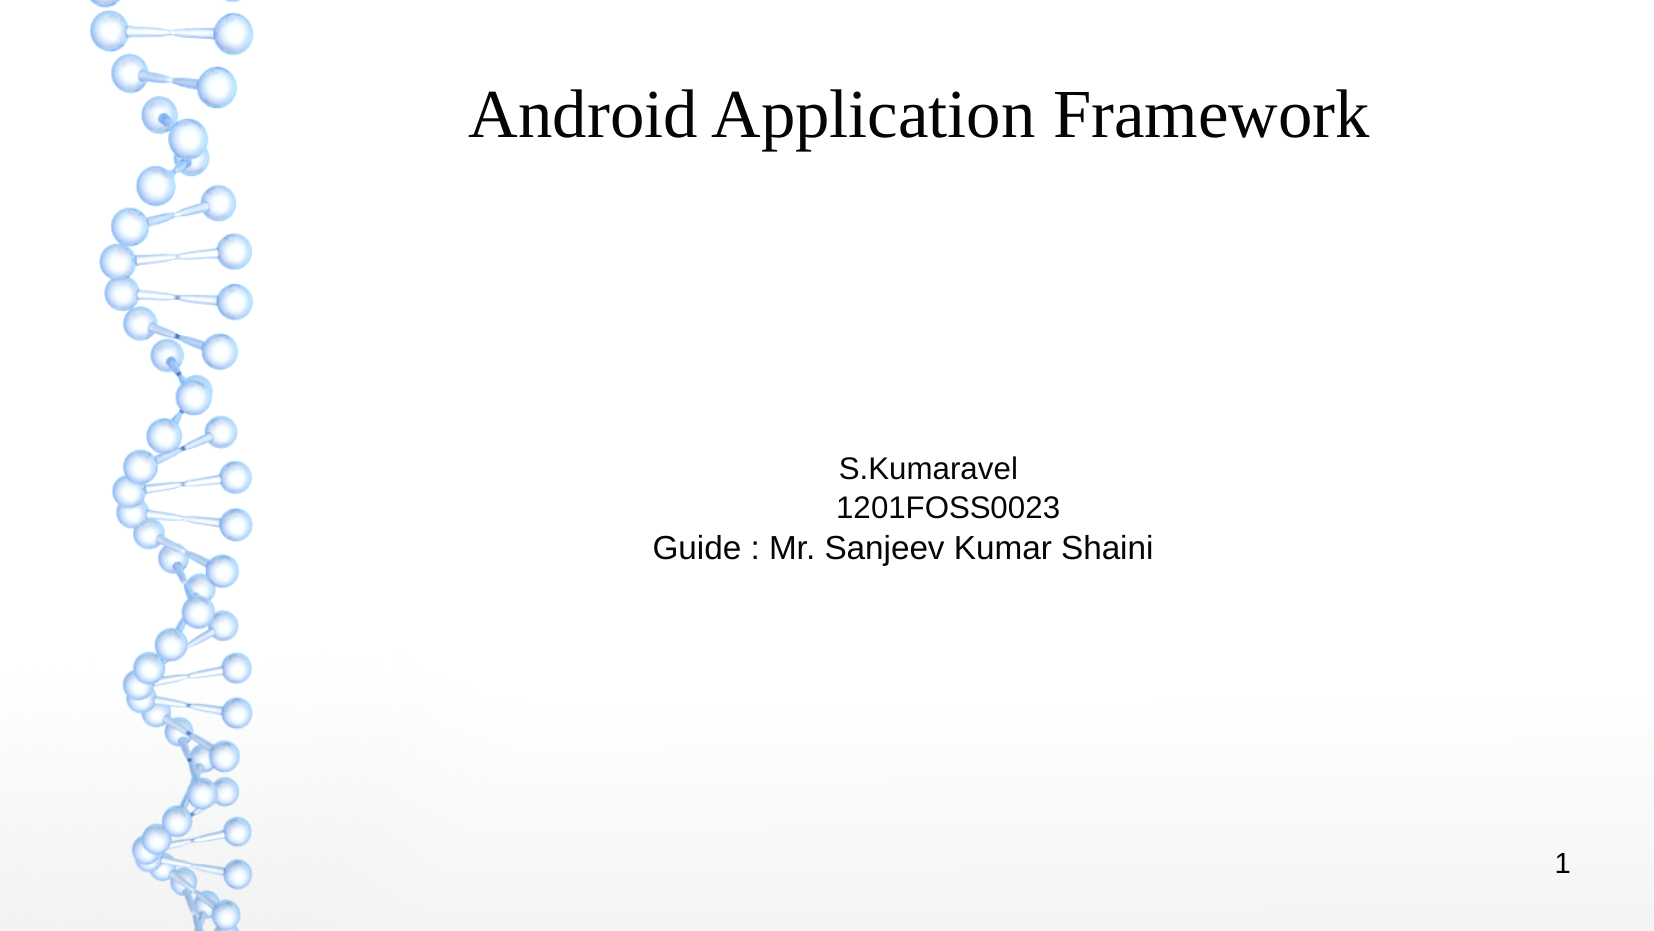

# Android Application Framework
 	S.Kumaravel
1201FOSS0023
Guide : Mr. Sanjeev Kumar Shaini
1